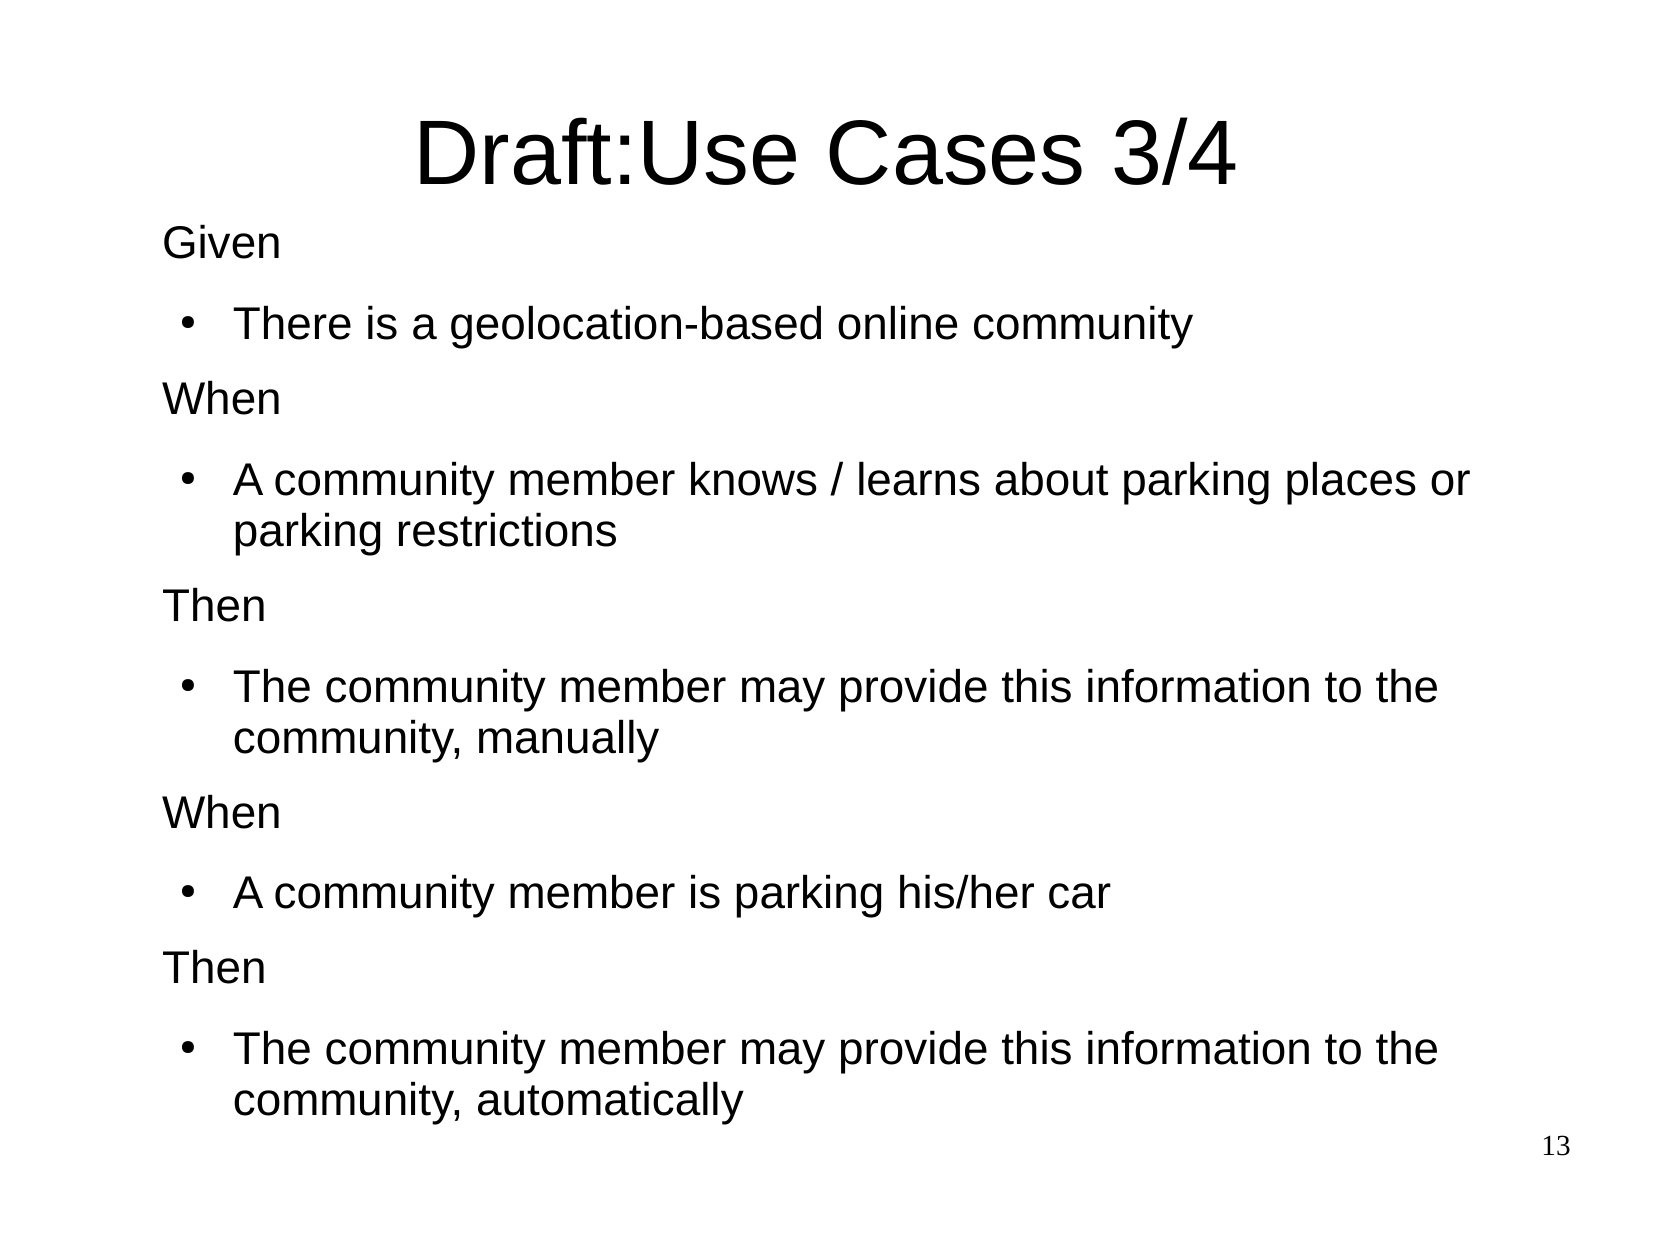

# Draft:Use Cases 3/4
Given
There is a geolocation-based online community
When
A community member knows / learns about parking places or parking restrictions
Then
The community member may provide this information to the community, manually
When
A community member is parking his/her car
Then
The community member may provide this information to the community, automatically
13